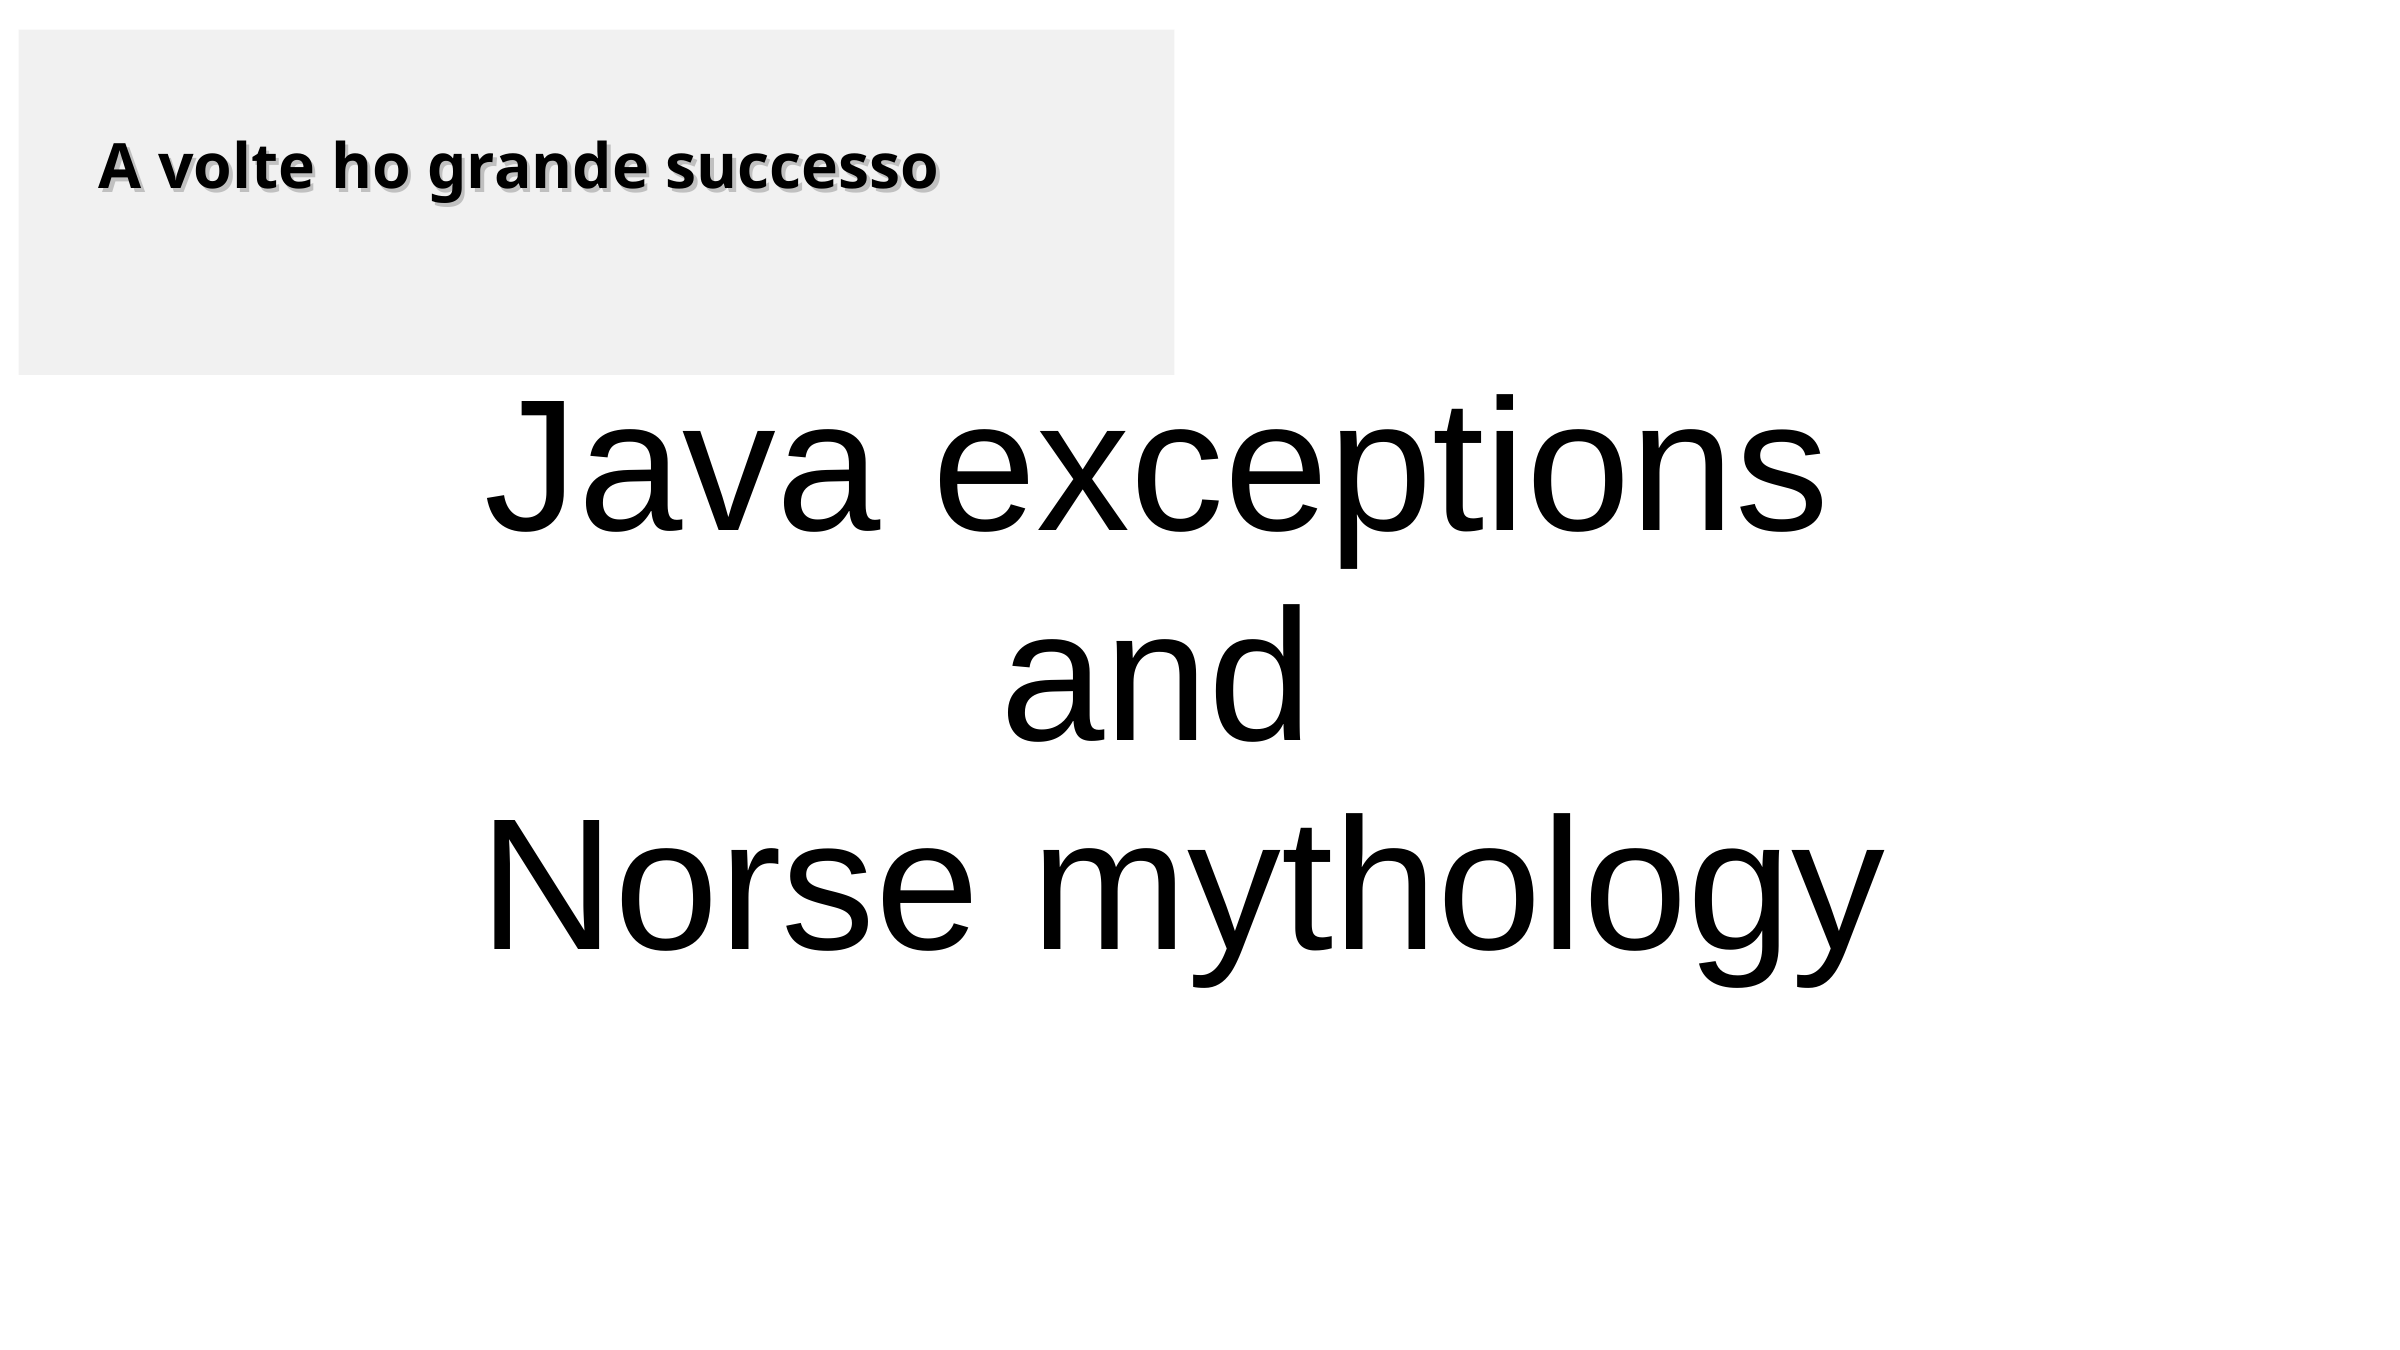

A volte ho grande successo
# Java exceptions and Norse mythology